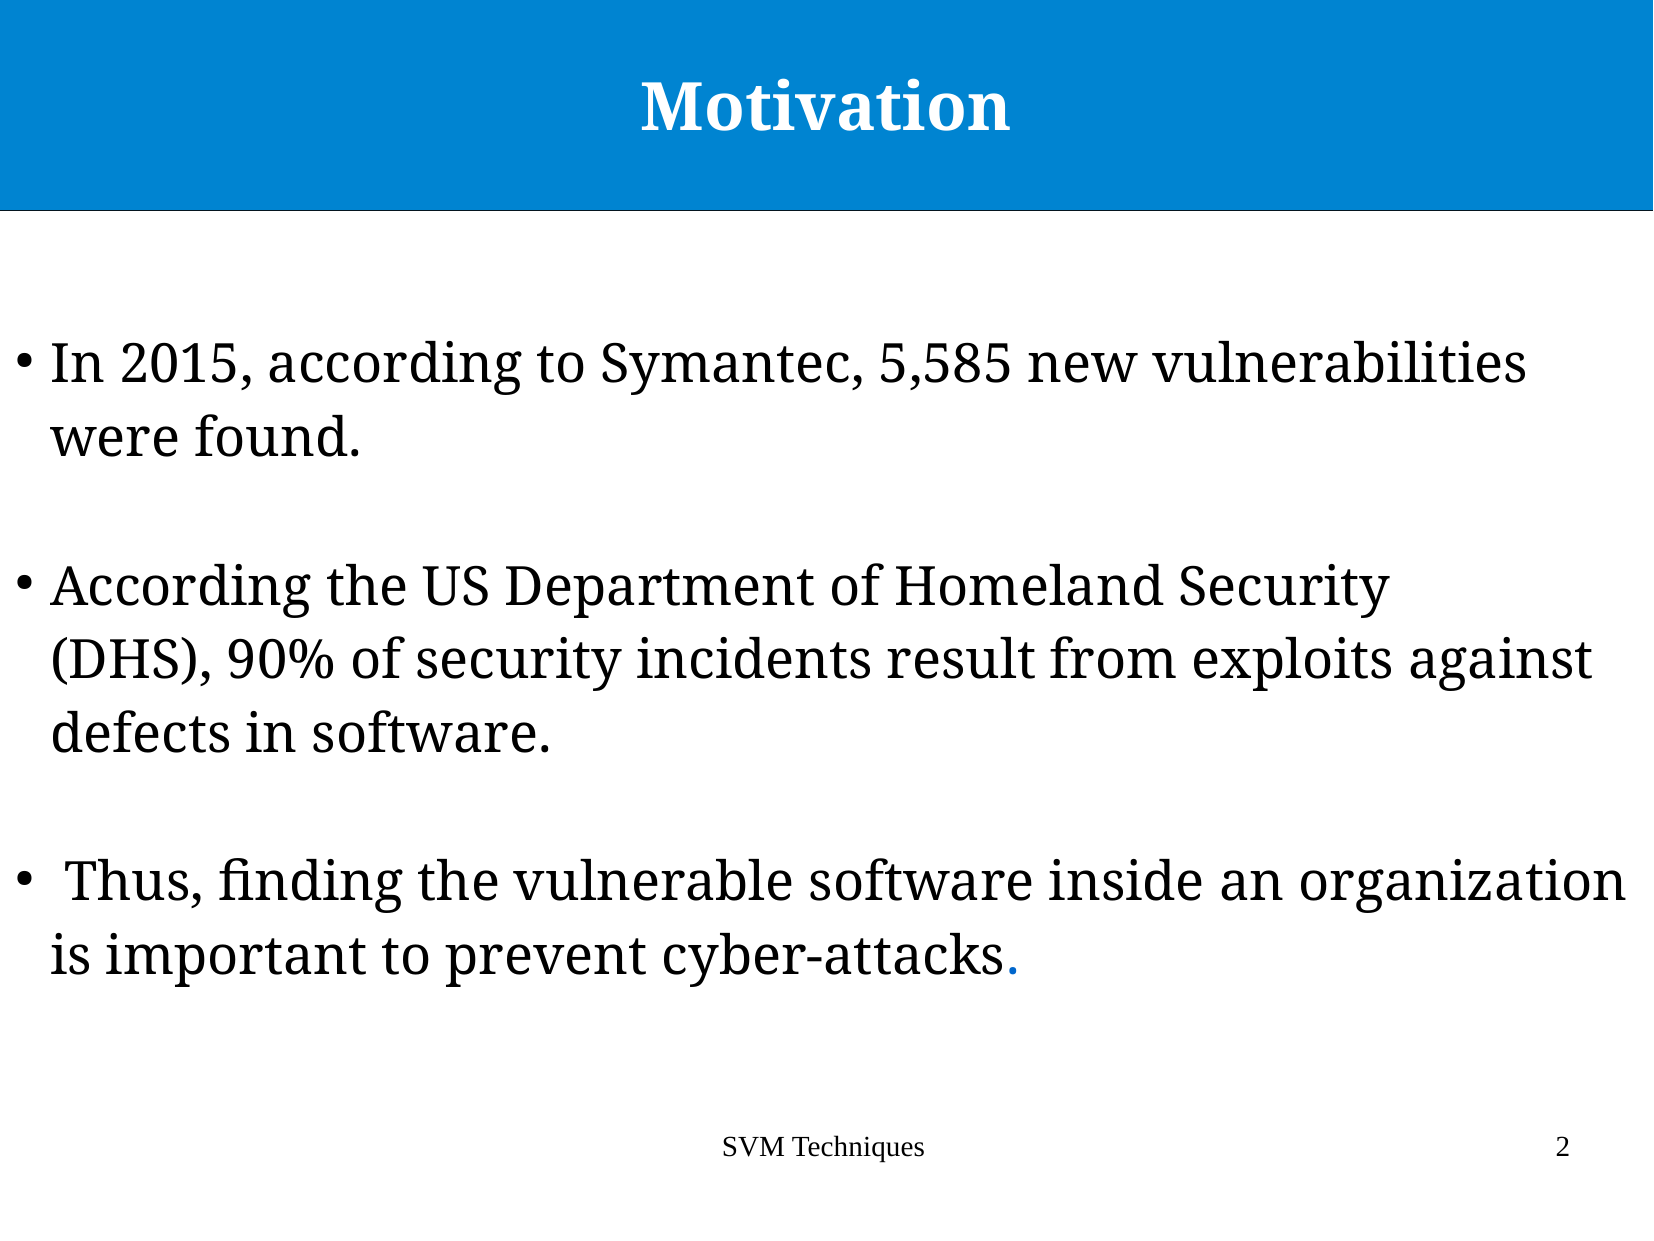

# Motivation
In 2015, according to Symantec, 5,585 new vulnerabilities were found.
According the US Department of Homeland Security
(DHS), 90% of security incidents result from exploits against defects in software.
 Thus, finding the vulnerable software inside an organization is important to prevent cyber-attacks.
SVM Techniques
2